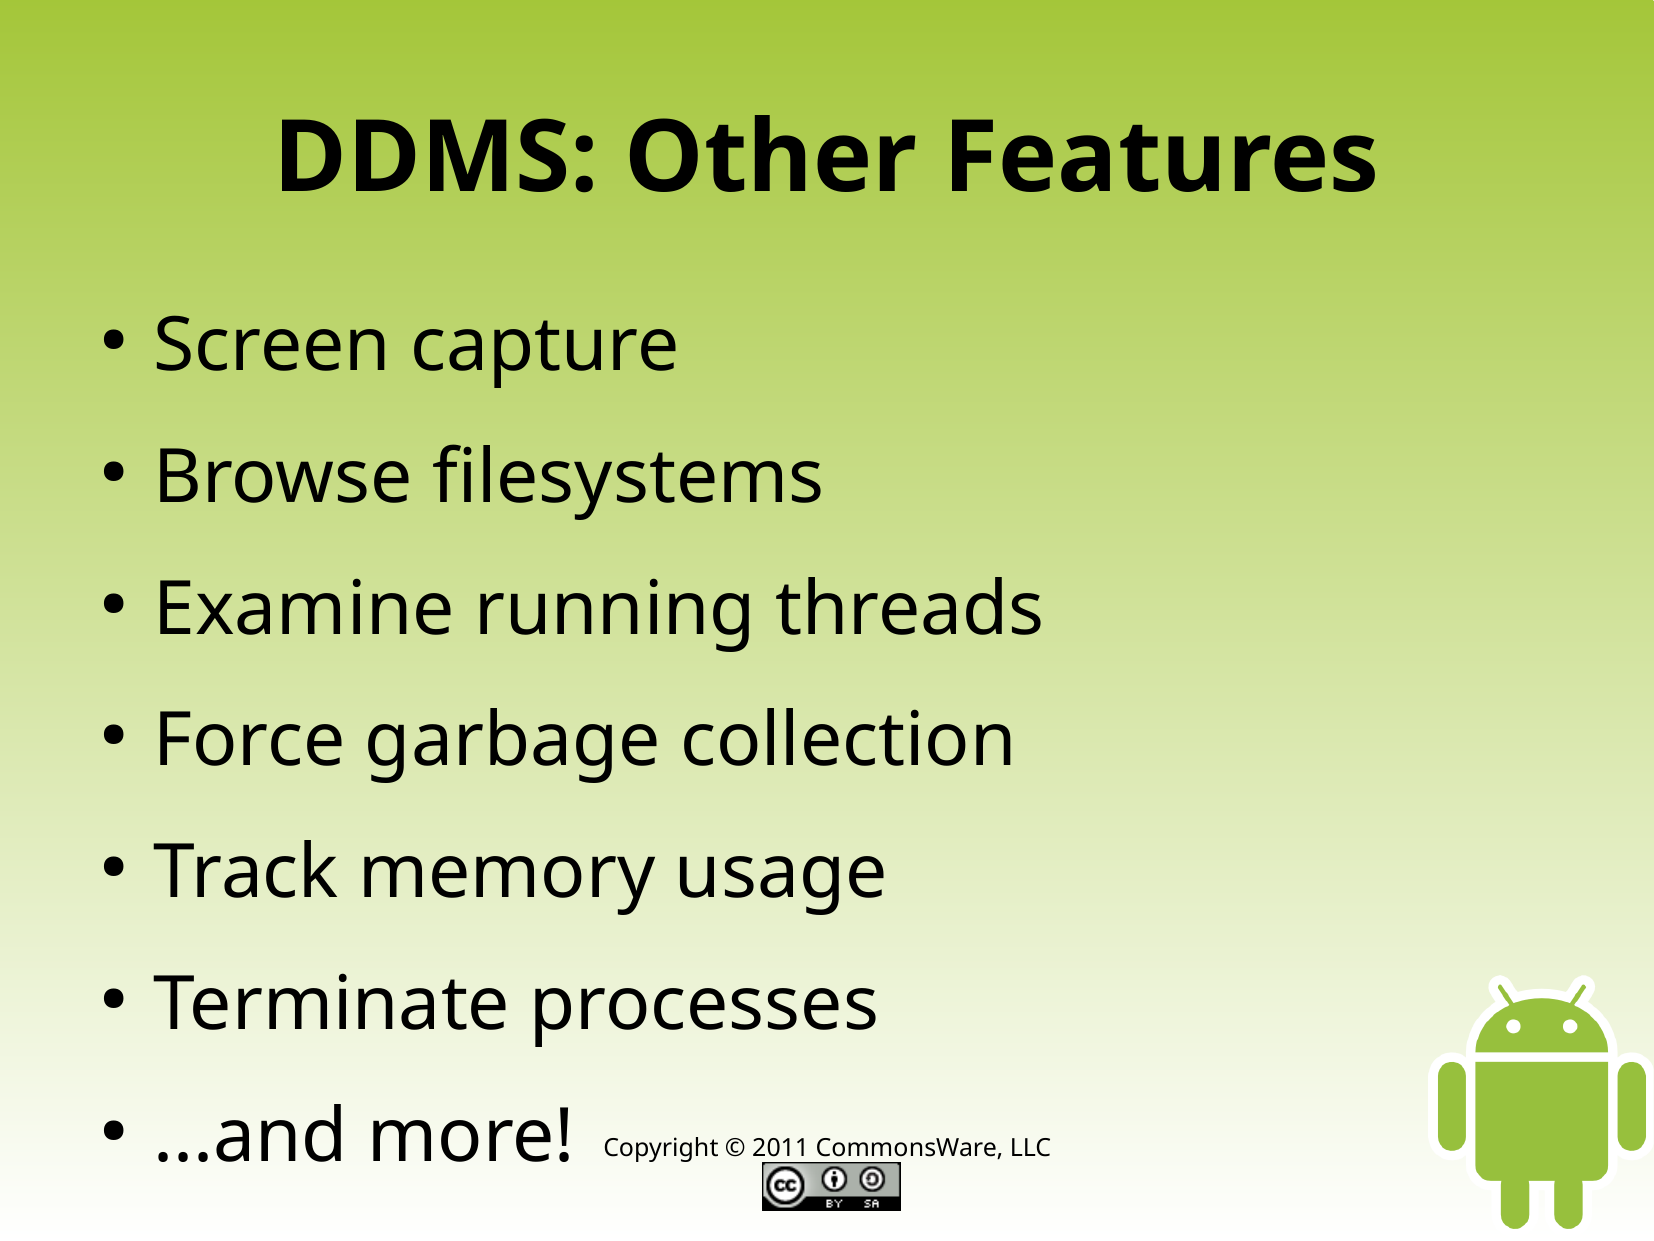

# DDMS: Other Features
Screen capture
Browse filesystems
Examine running threads
Force garbage collection
Track memory usage
Terminate processes
...and more!